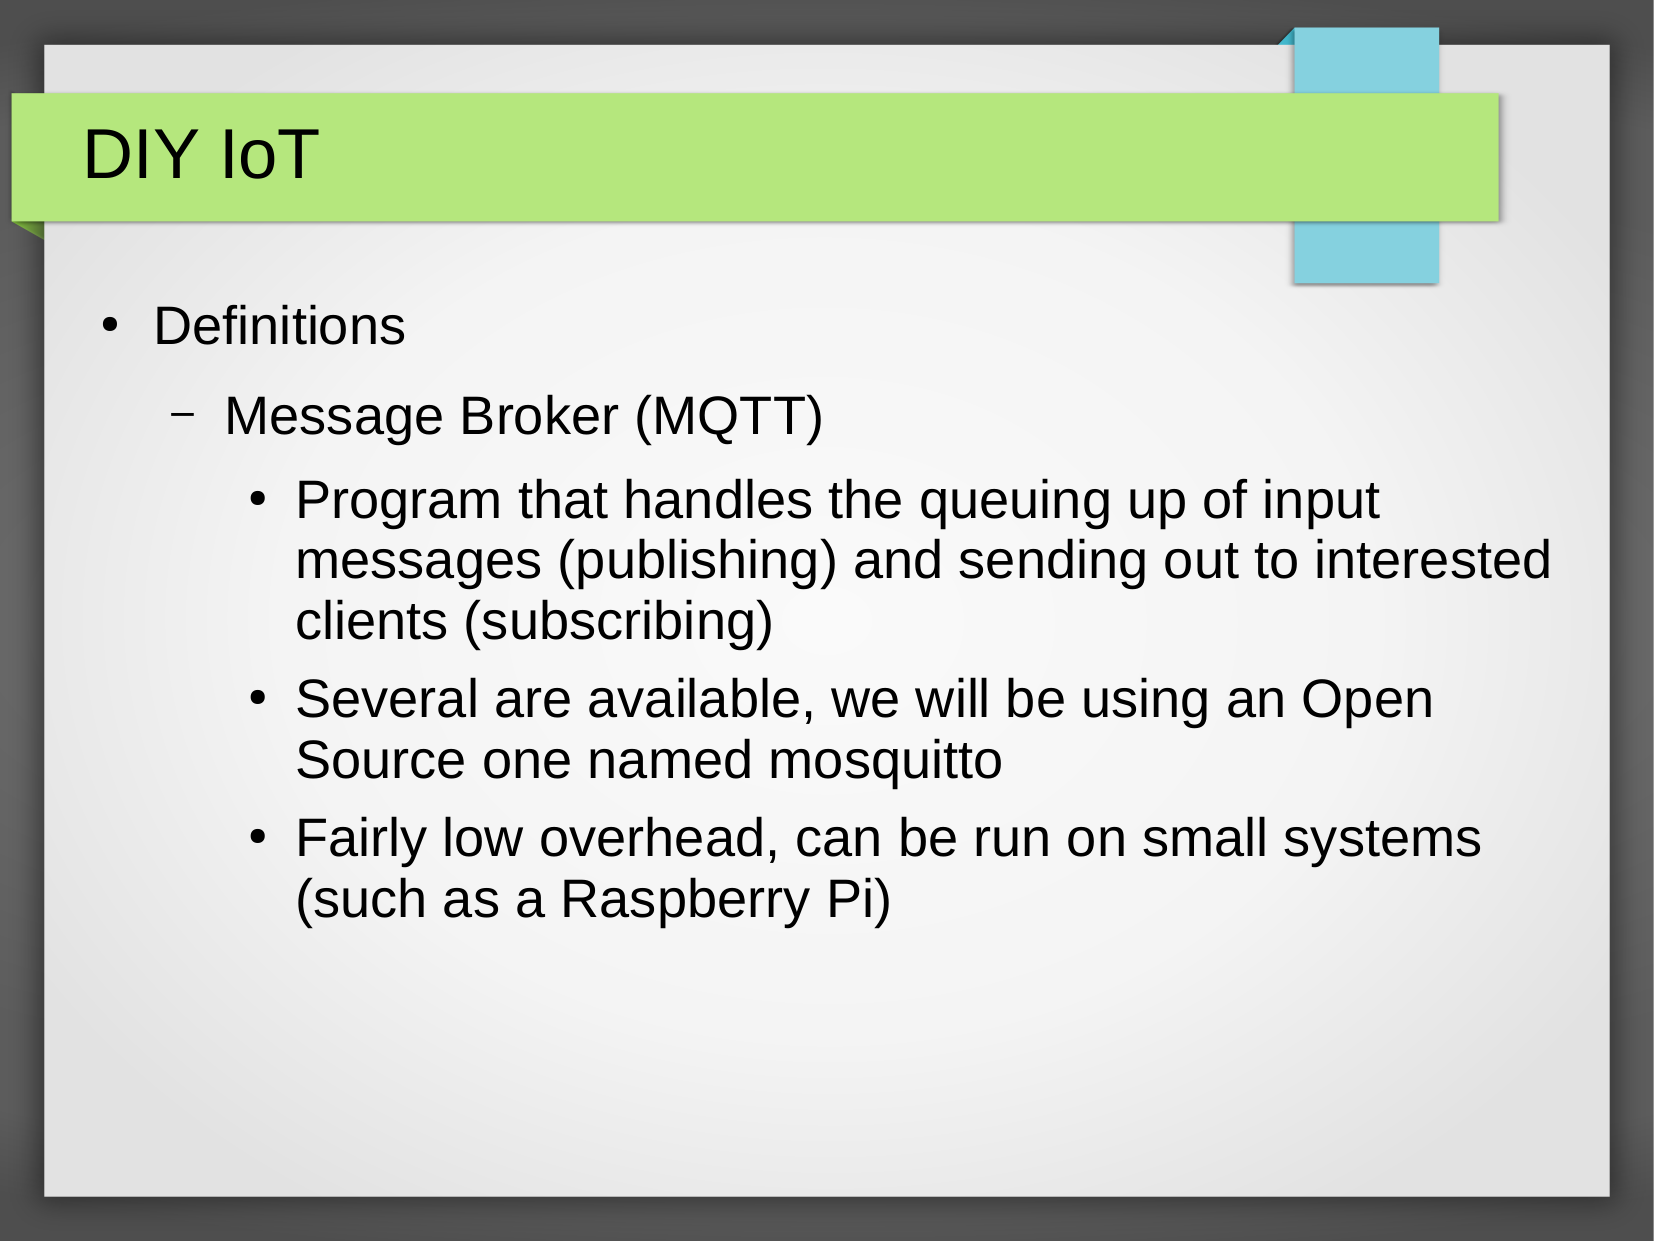

# DIY IoT
Definitions
Message Broker (MQTT)
Program that handles the queuing up of input messages (publishing) and sending out to interested clients (subscribing)
Several are available, we will be using an Open Source one named mosquitto
Fairly low overhead, can be run on small systems (such as a Raspberry Pi)